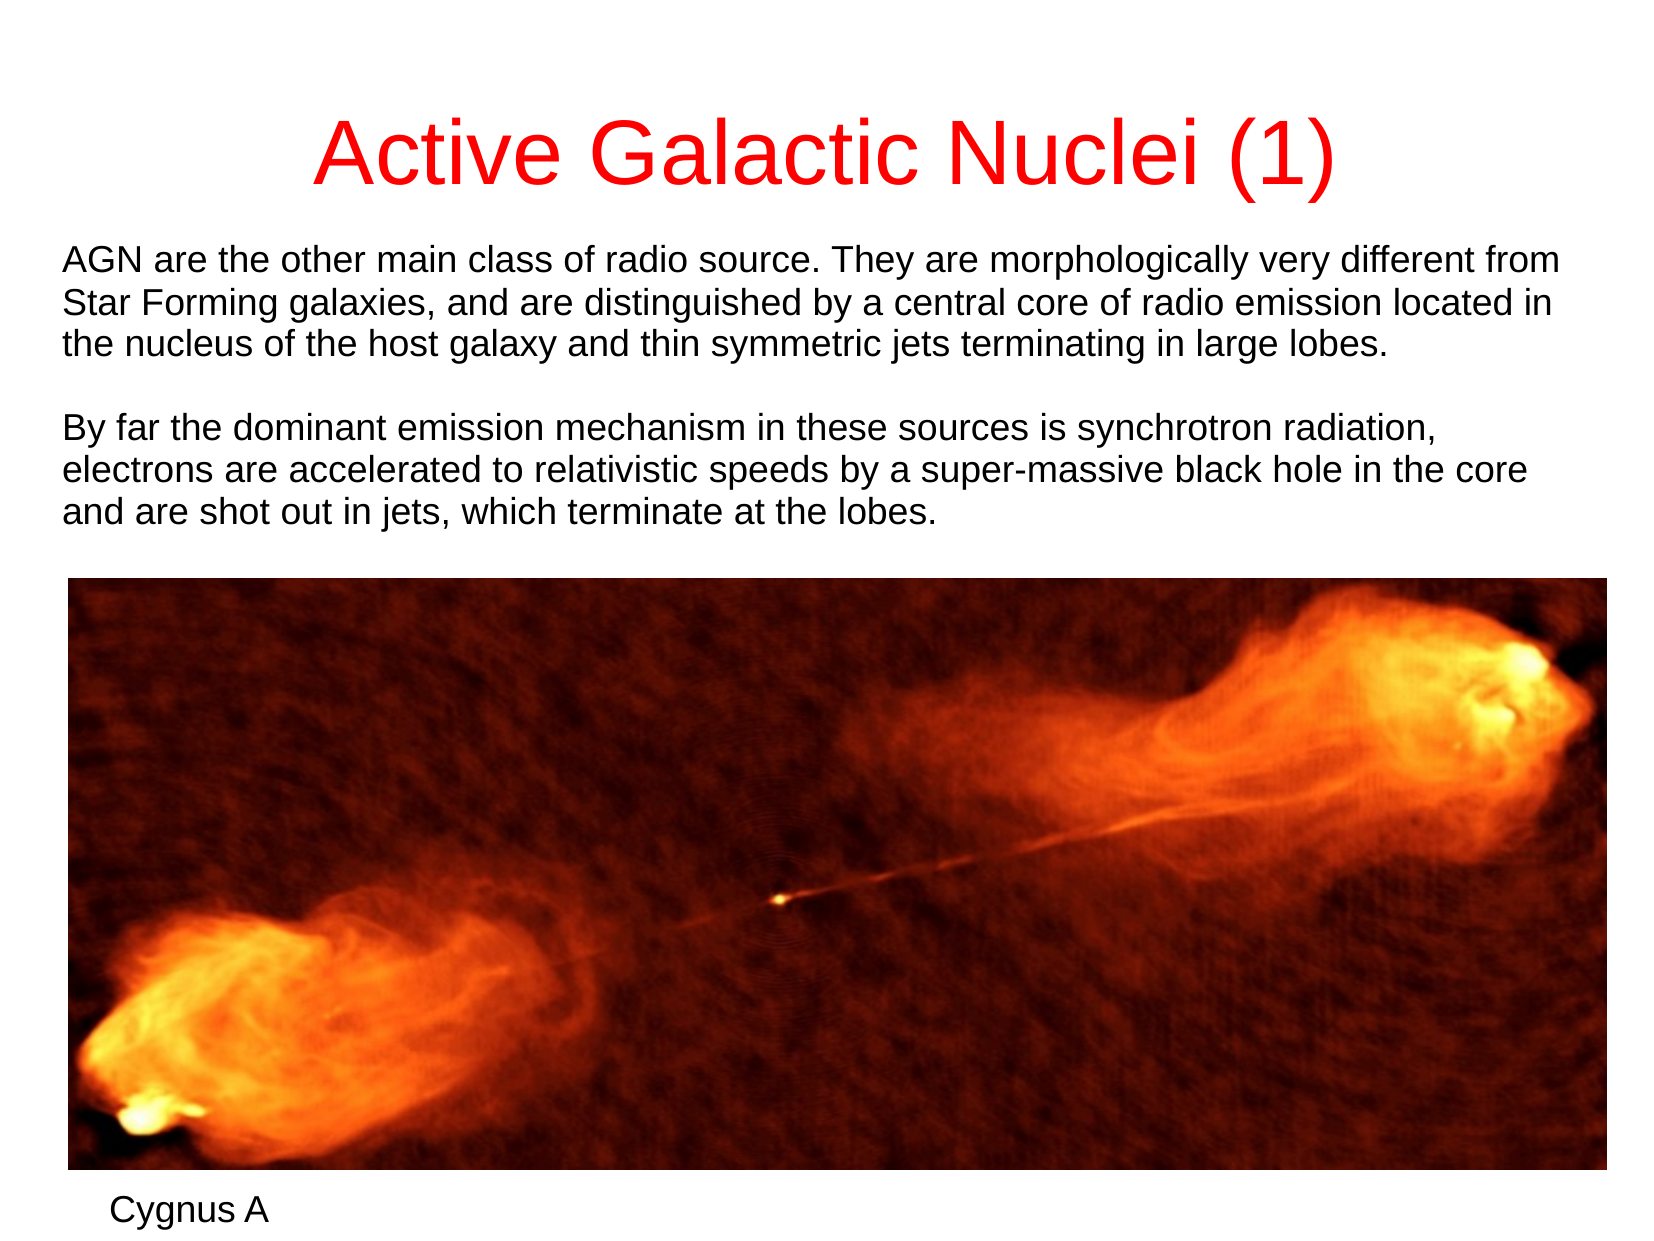

# Active Galactic Nuclei (1)
AGN are the other main class of radio source. They are morphologically very different from Star Forming galaxies, and are distinguished by a central core of radio emission located in the nucleus of the host galaxy and thin symmetric jets terminating in large lobes.
By far the dominant emission mechanism in these sources is synchrotron radiation, electrons are accelerated to relativistic speeds by a super-massive black hole in the core and are shot out in jets, which terminate at the lobes.
Cygnus A